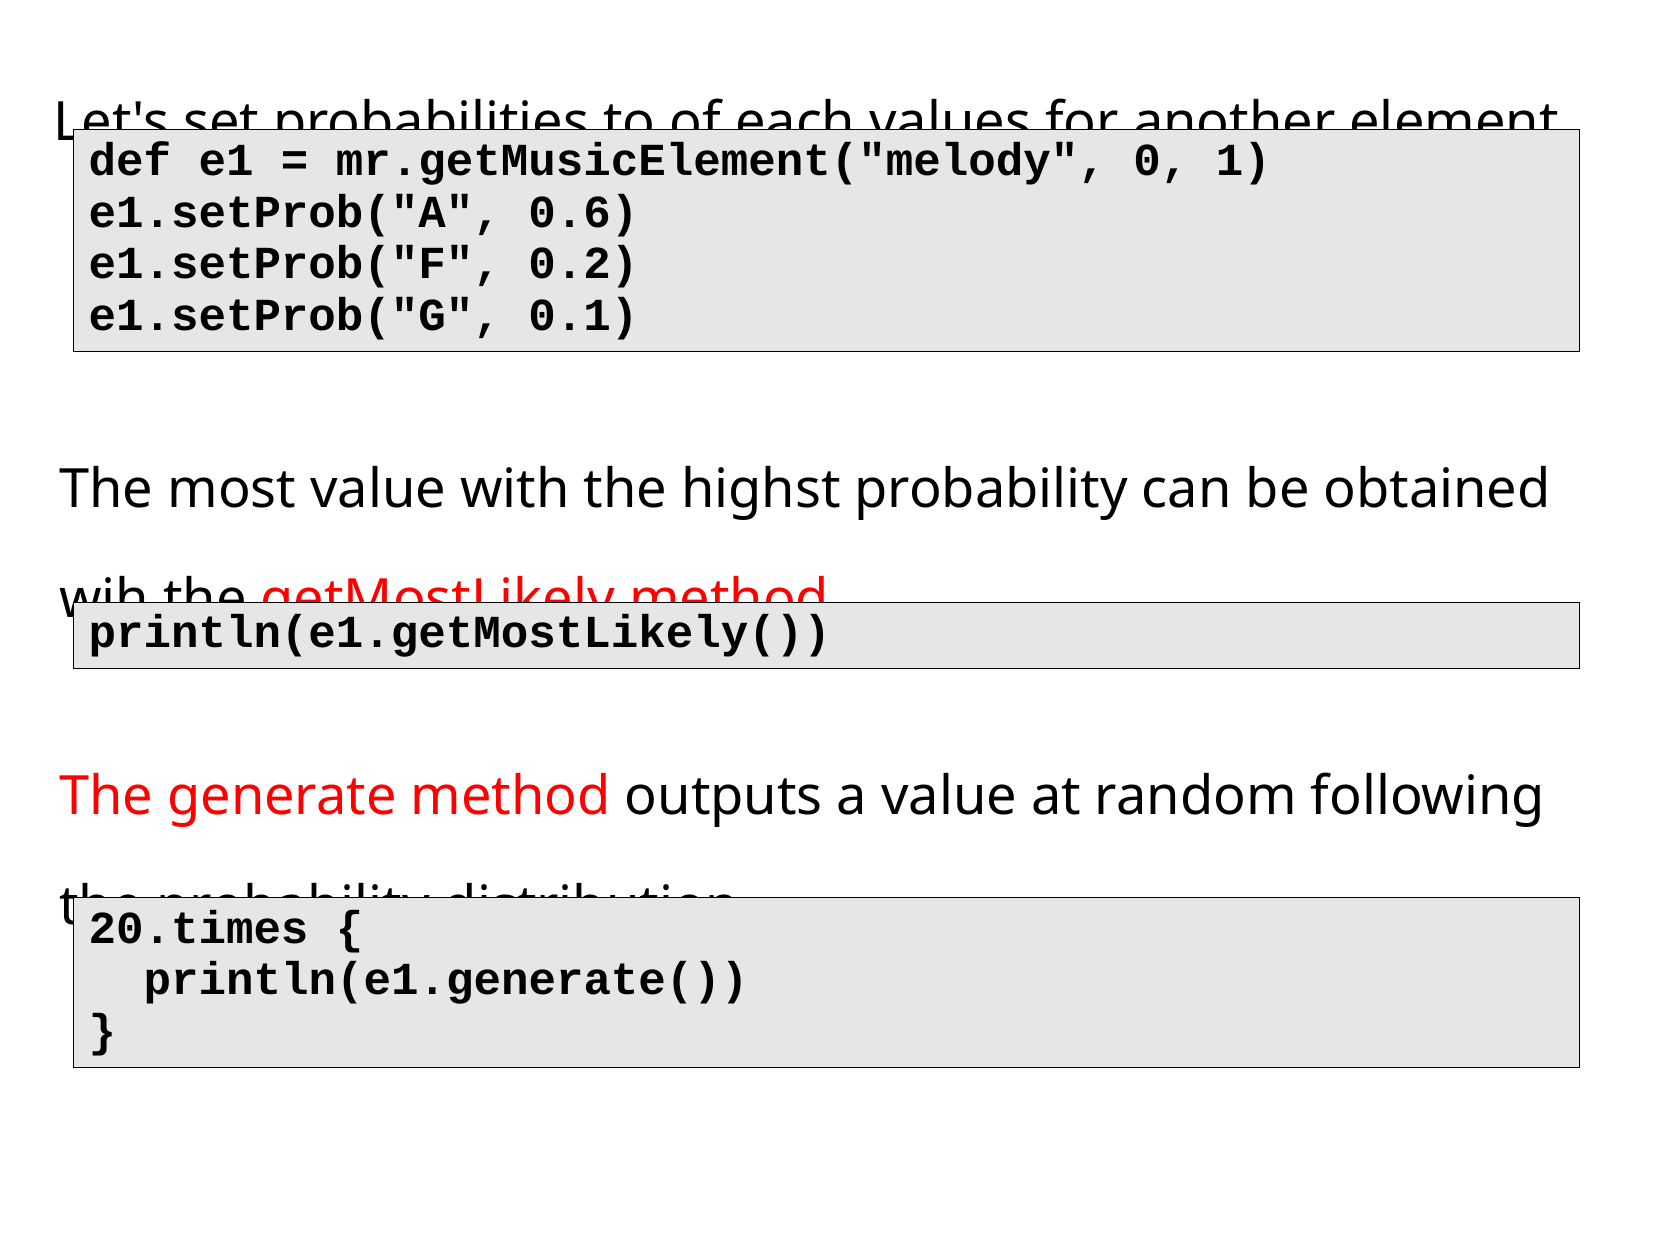

Let's set probabilities to of each values for another element.
def e1 = mr.getMusicElement("melody", 0, 1)
e1.setProb("A", 0.6)
e1.setProb("F", 0.2)
e1.setProb("G", 0.1)
The most value with the highst probability can be obtained
wih the getMostLikely method.
println(e1.getMostLikely())
The generate method outputs a value at random following
the probability distribution.
20.times {
 println(e1.generate())
}